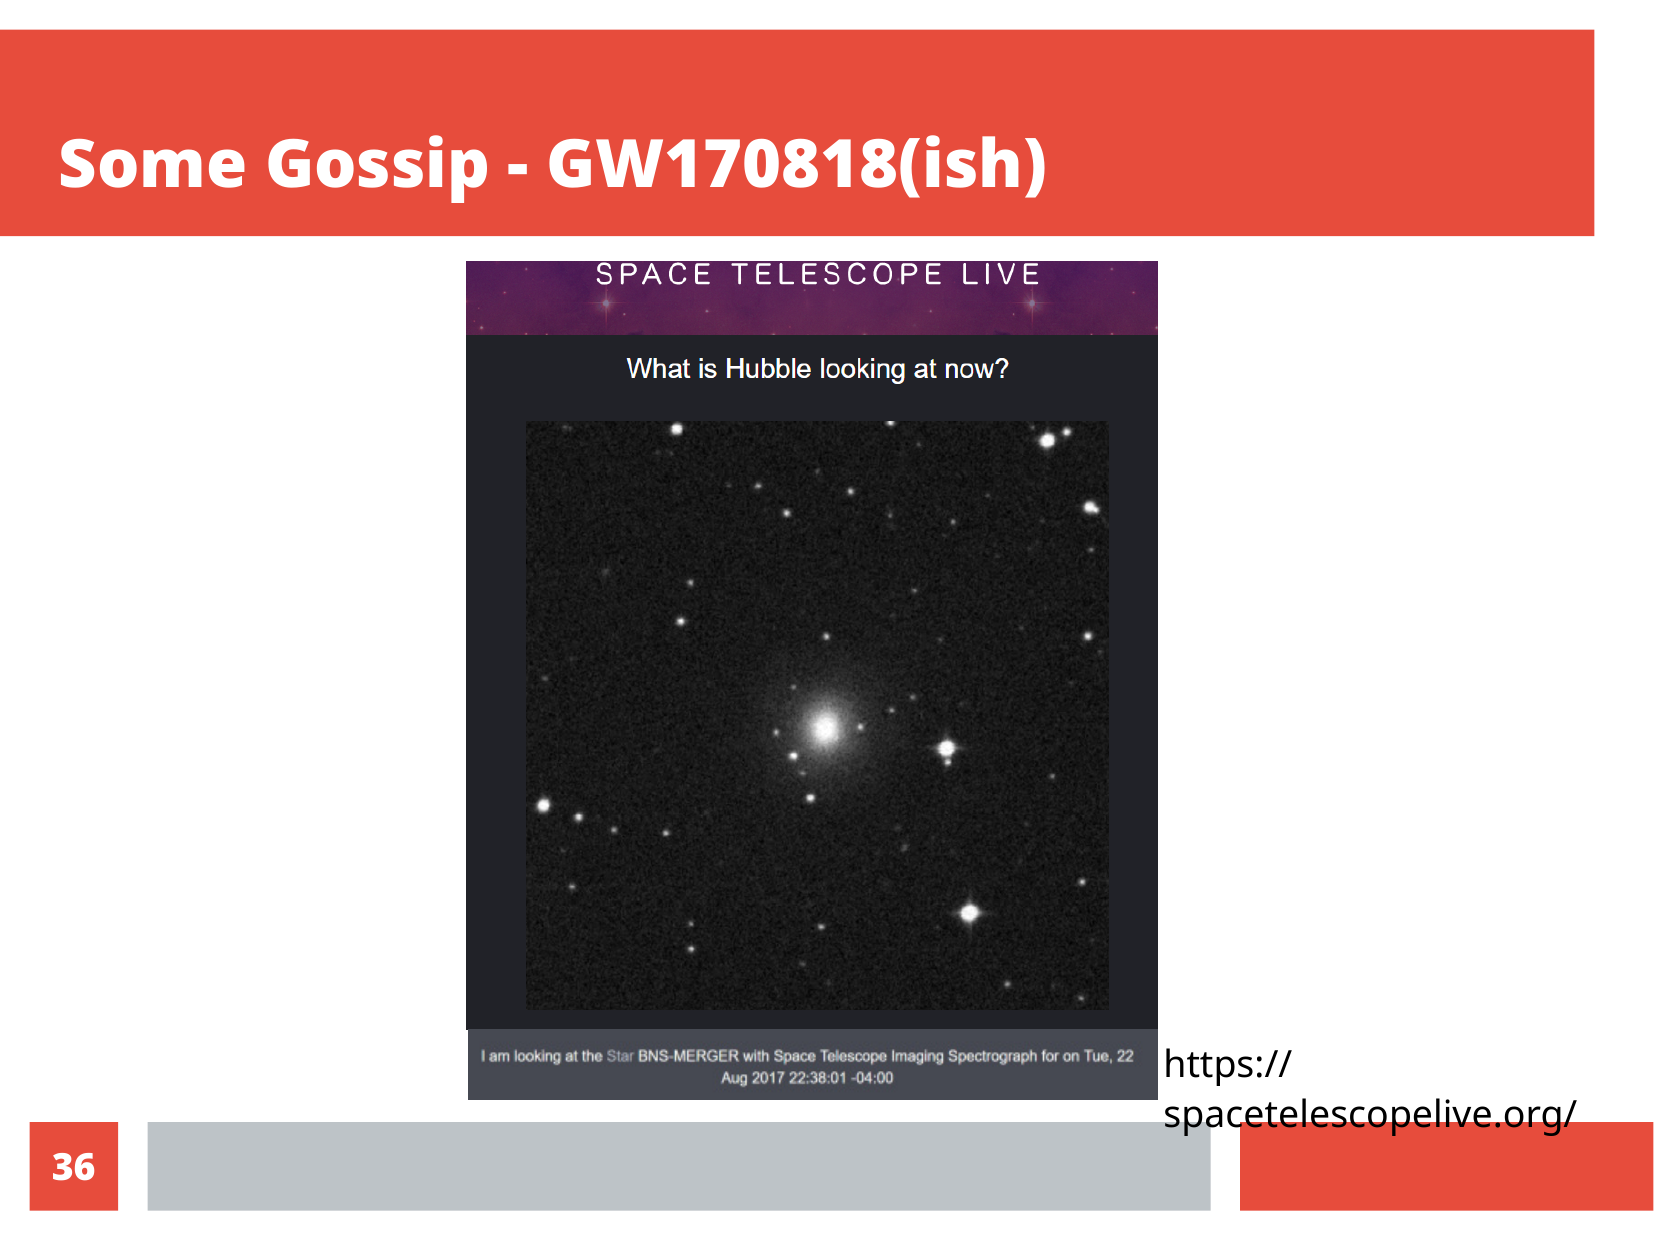

# Some Gossip - GW170818(ish)
https://spacetelescopelive.org/
36